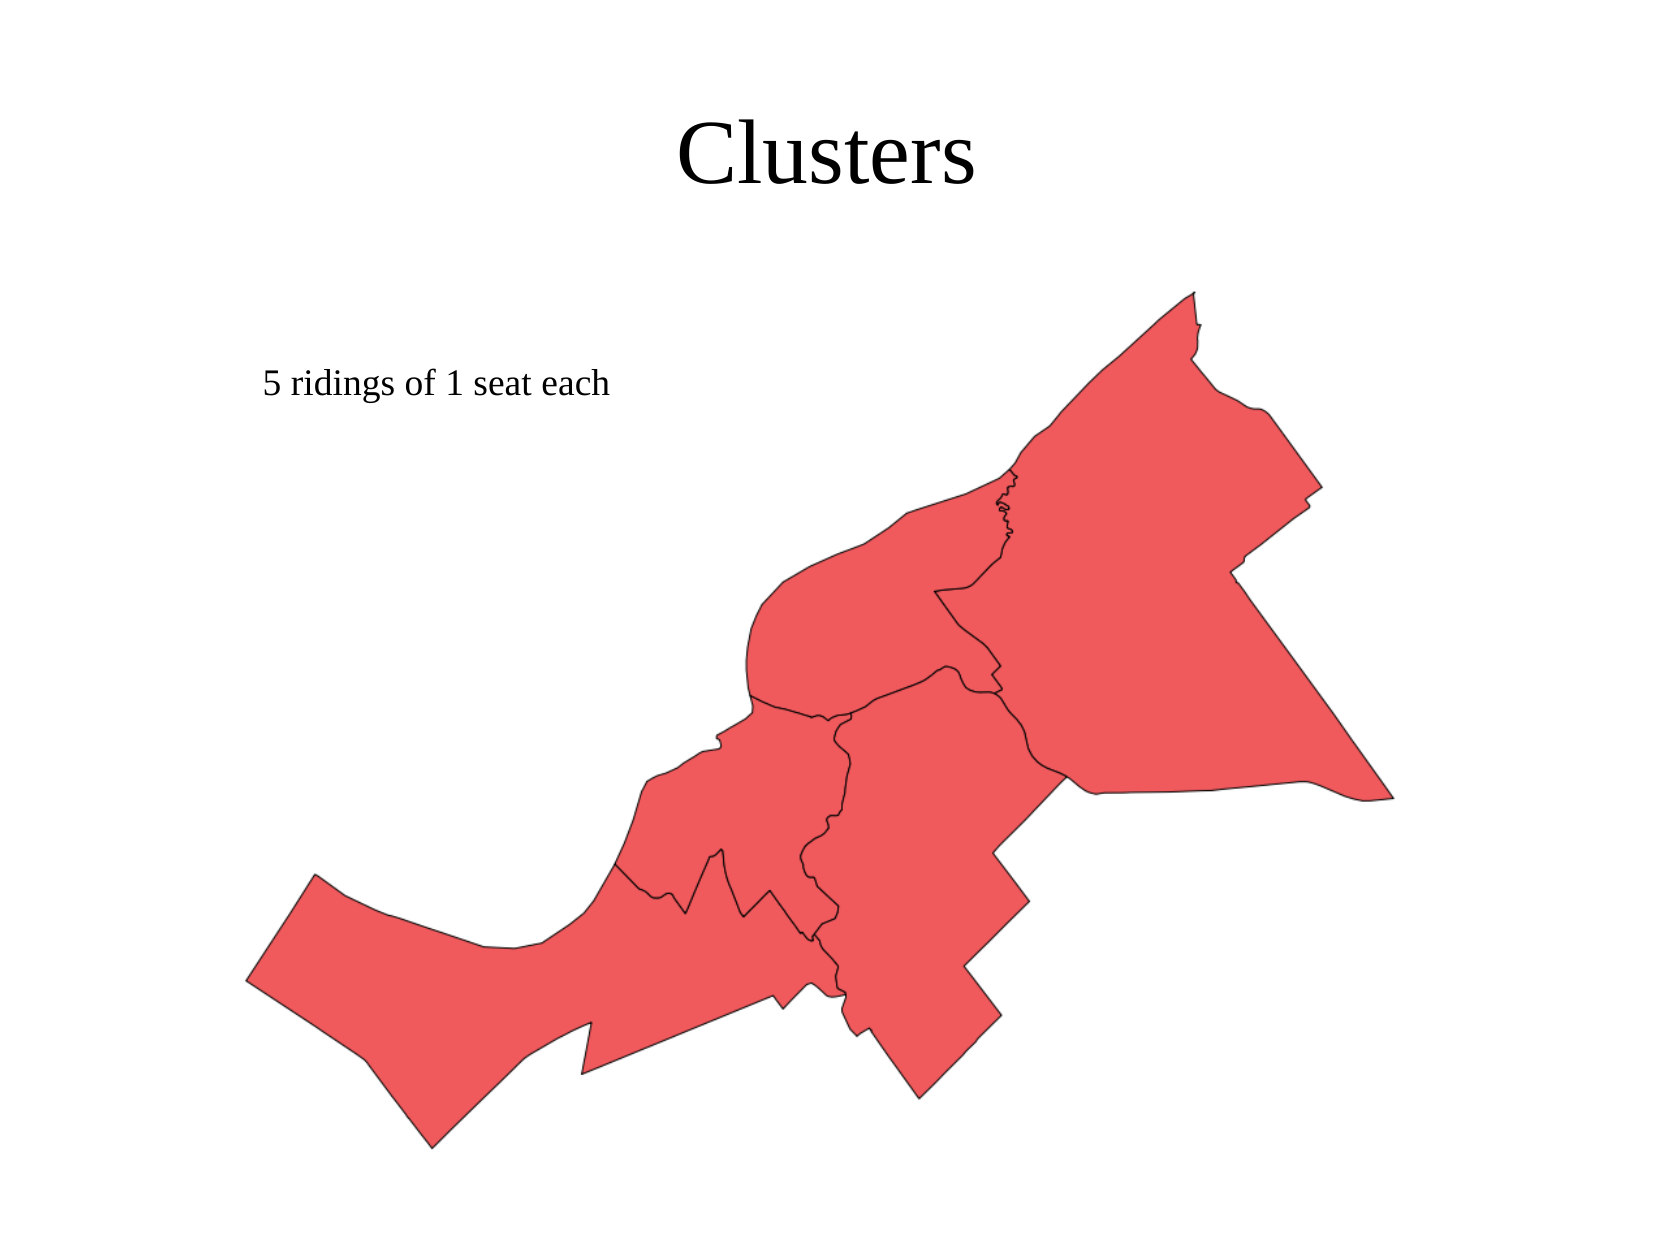

# Clusters
5 ridings of 1 seat each
www.fairvote.ca - NCR@fairvote.ca